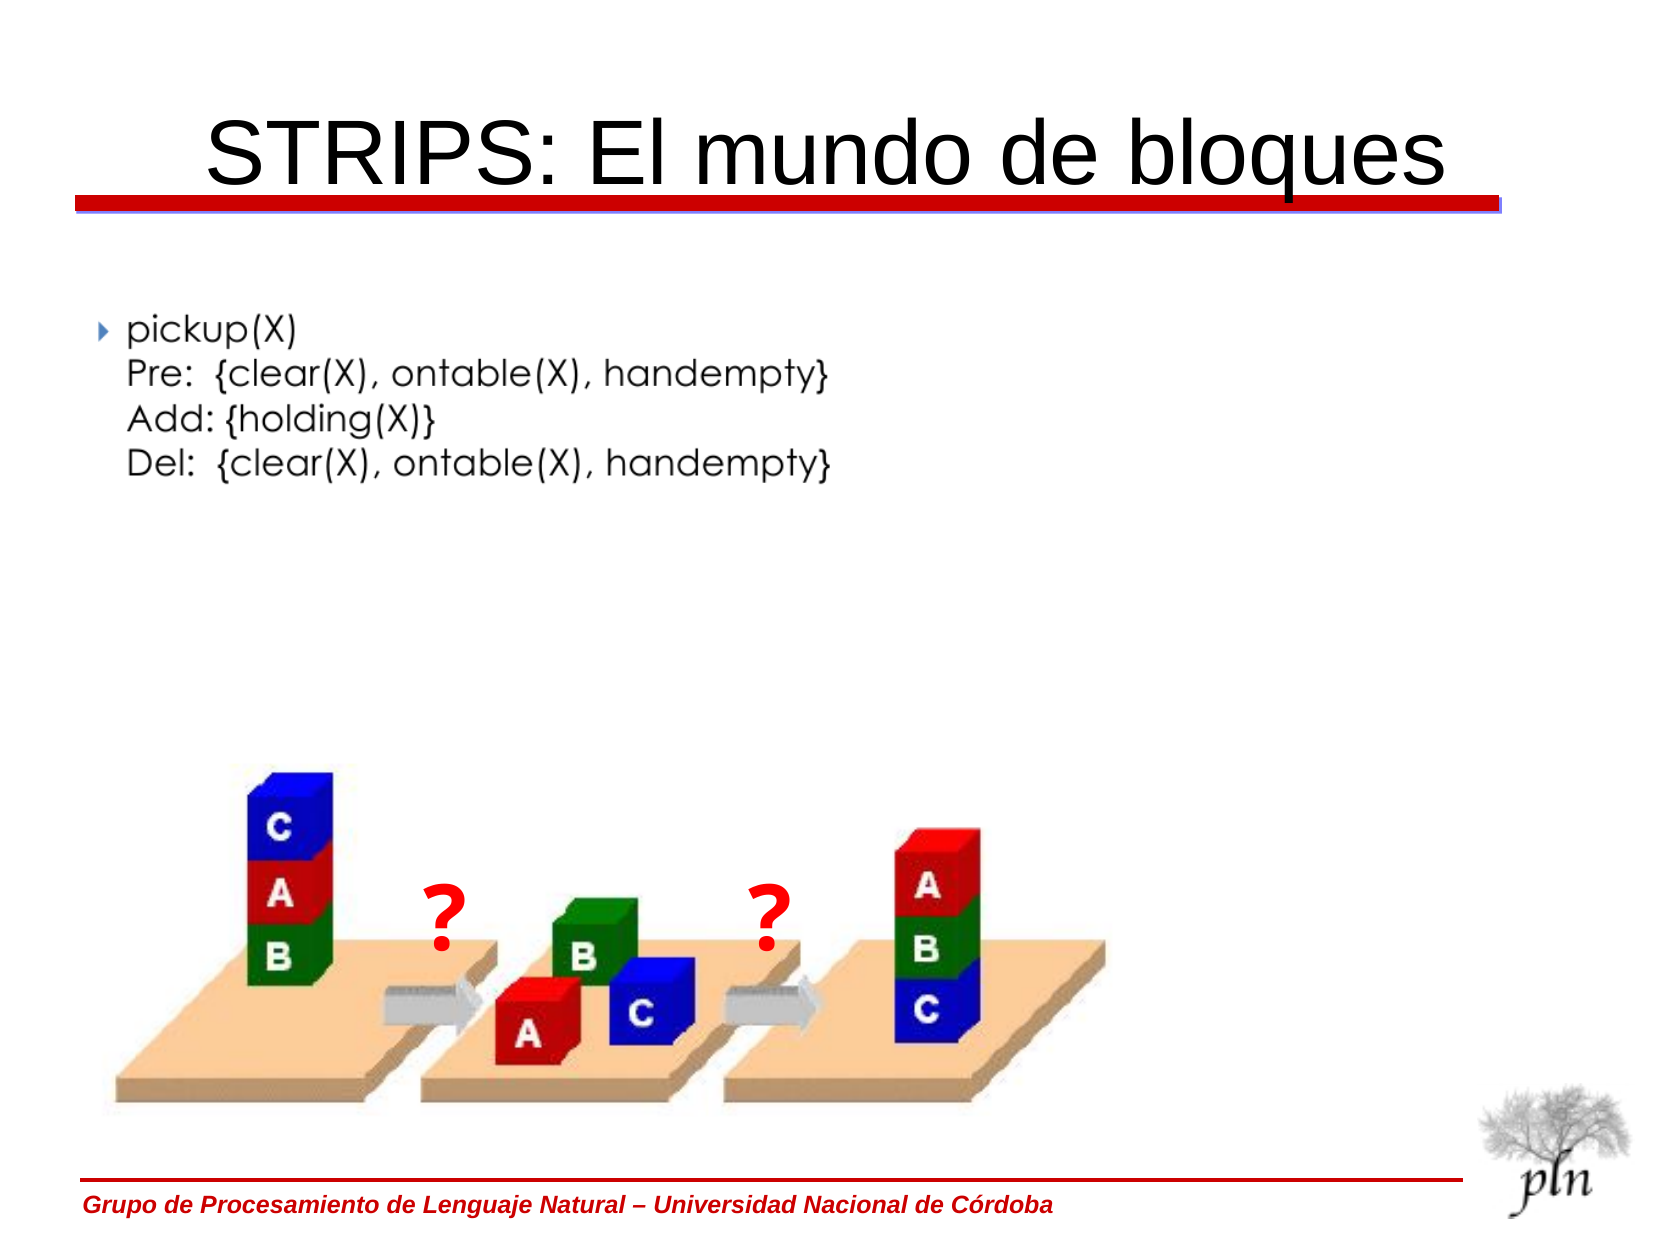

# STRIPS: El mundo de bloques
?
?